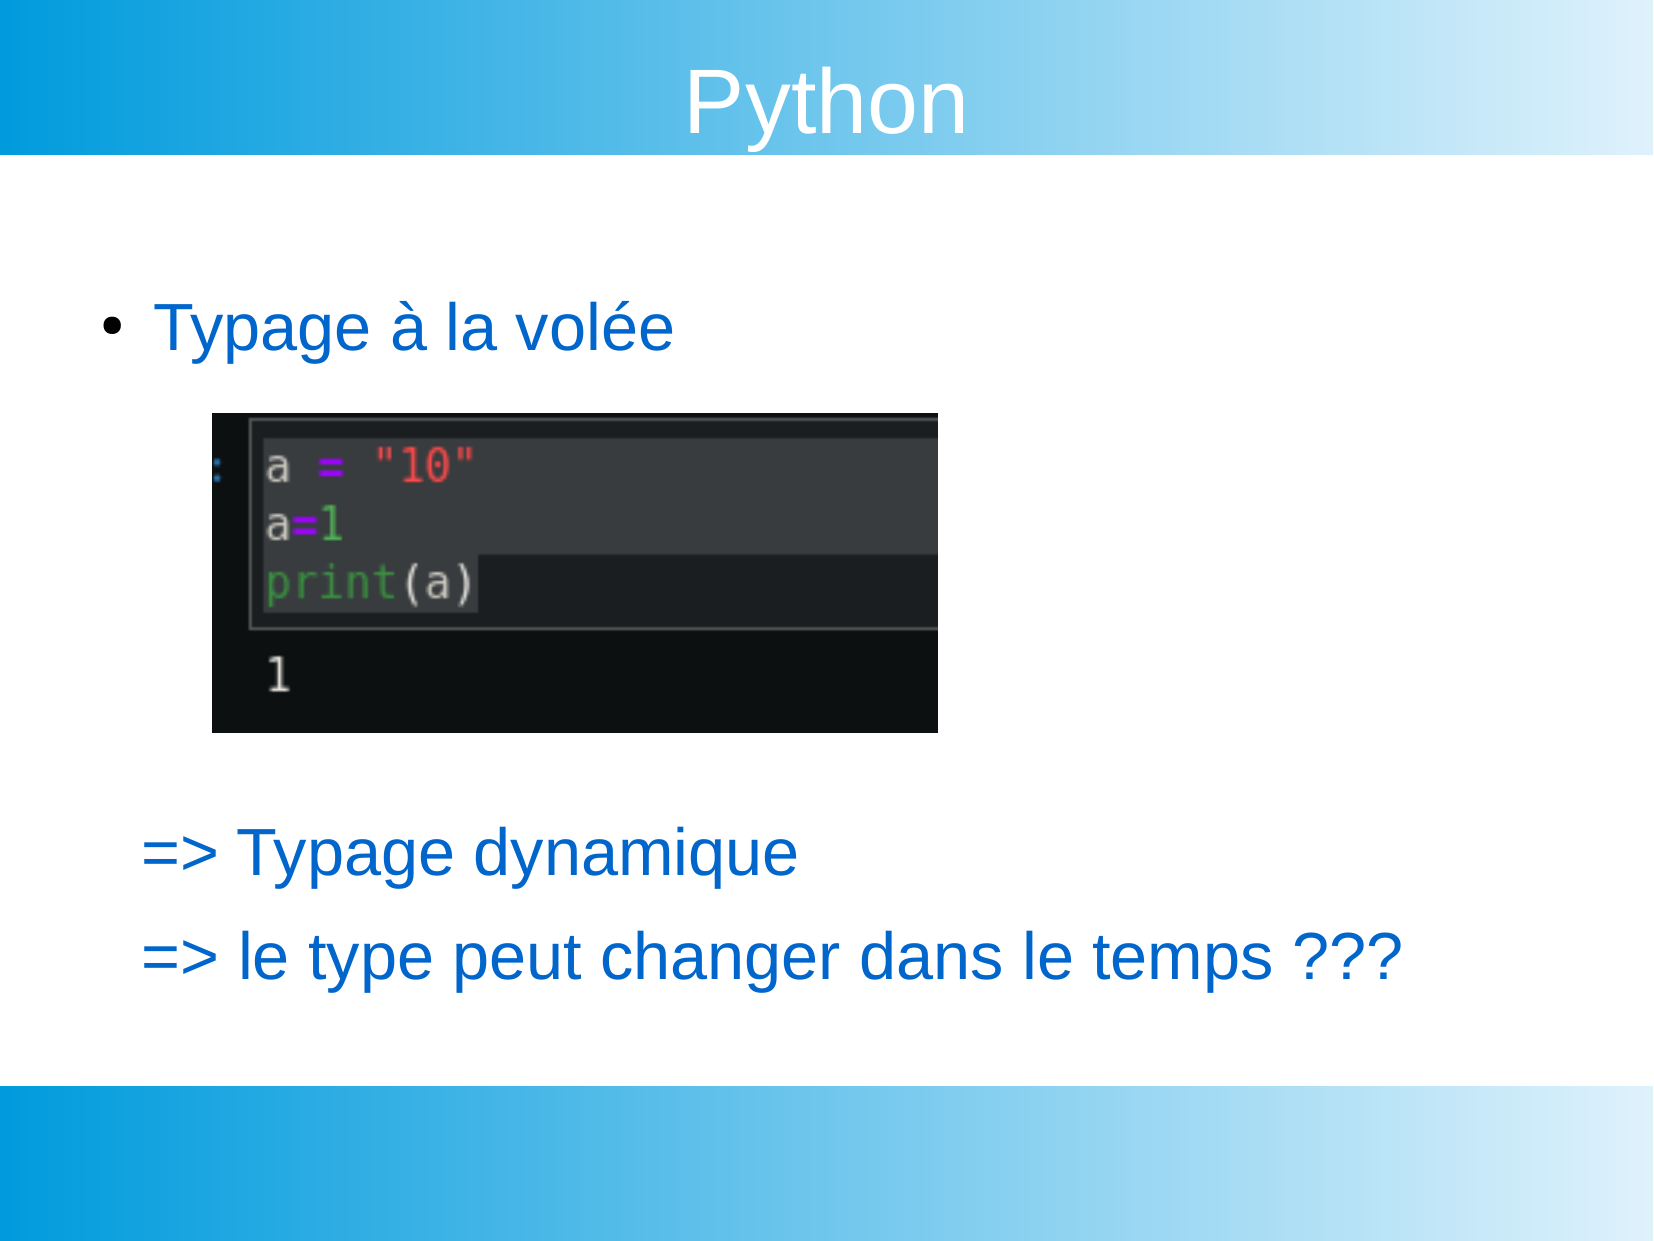

# Python
Typage à la volée
=> Typage dynamique
=> le type peut changer dans le temps ???